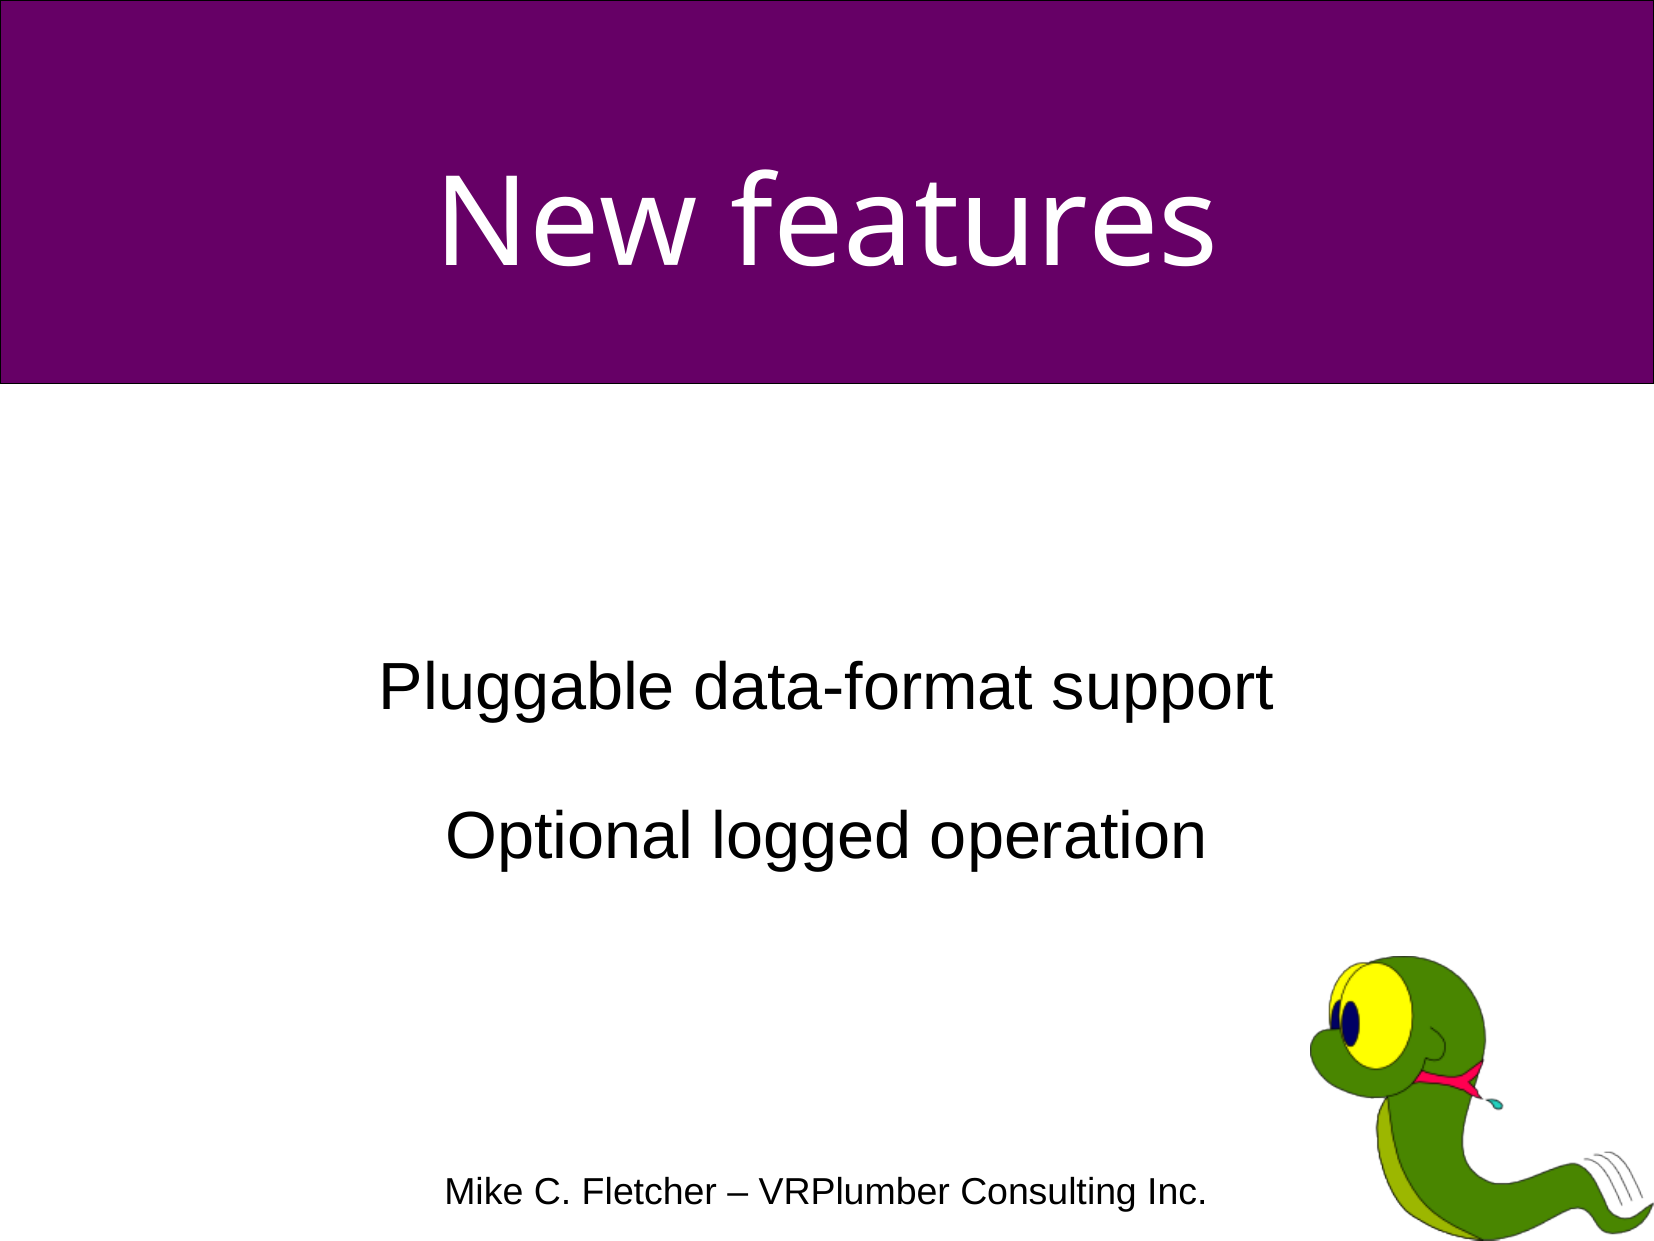

# New features
Pluggable data-format support
Optional logged operation